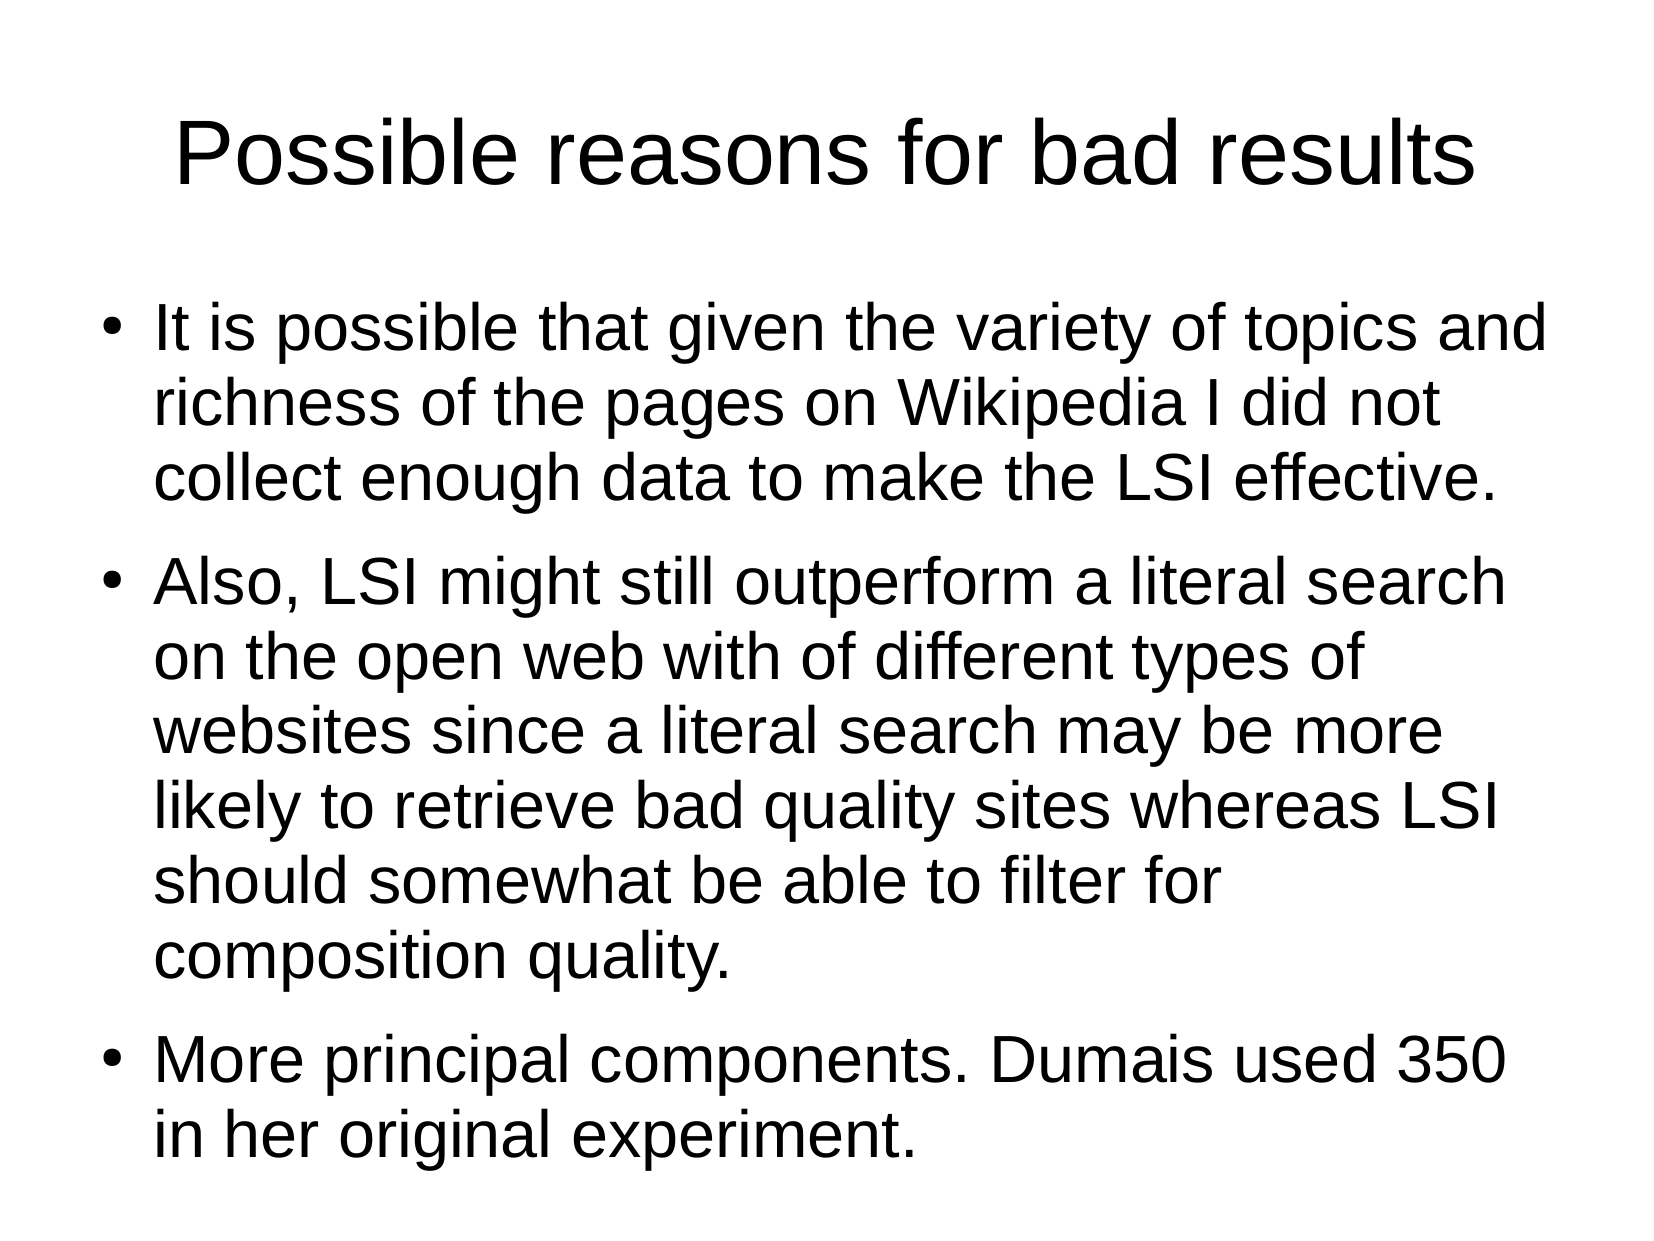

# Possible reasons for bad results
It is possible that given the variety of topics and richness of the pages on Wikipedia I did not collect enough data to make the LSI effective.
Also, LSI might still outperform a literal search on the open web with of different types of websites since a literal search may be more likely to retrieve bad quality sites whereas LSI should somewhat be able to filter for composition quality.
More principal components. Dumais used 350 in her original experiment.